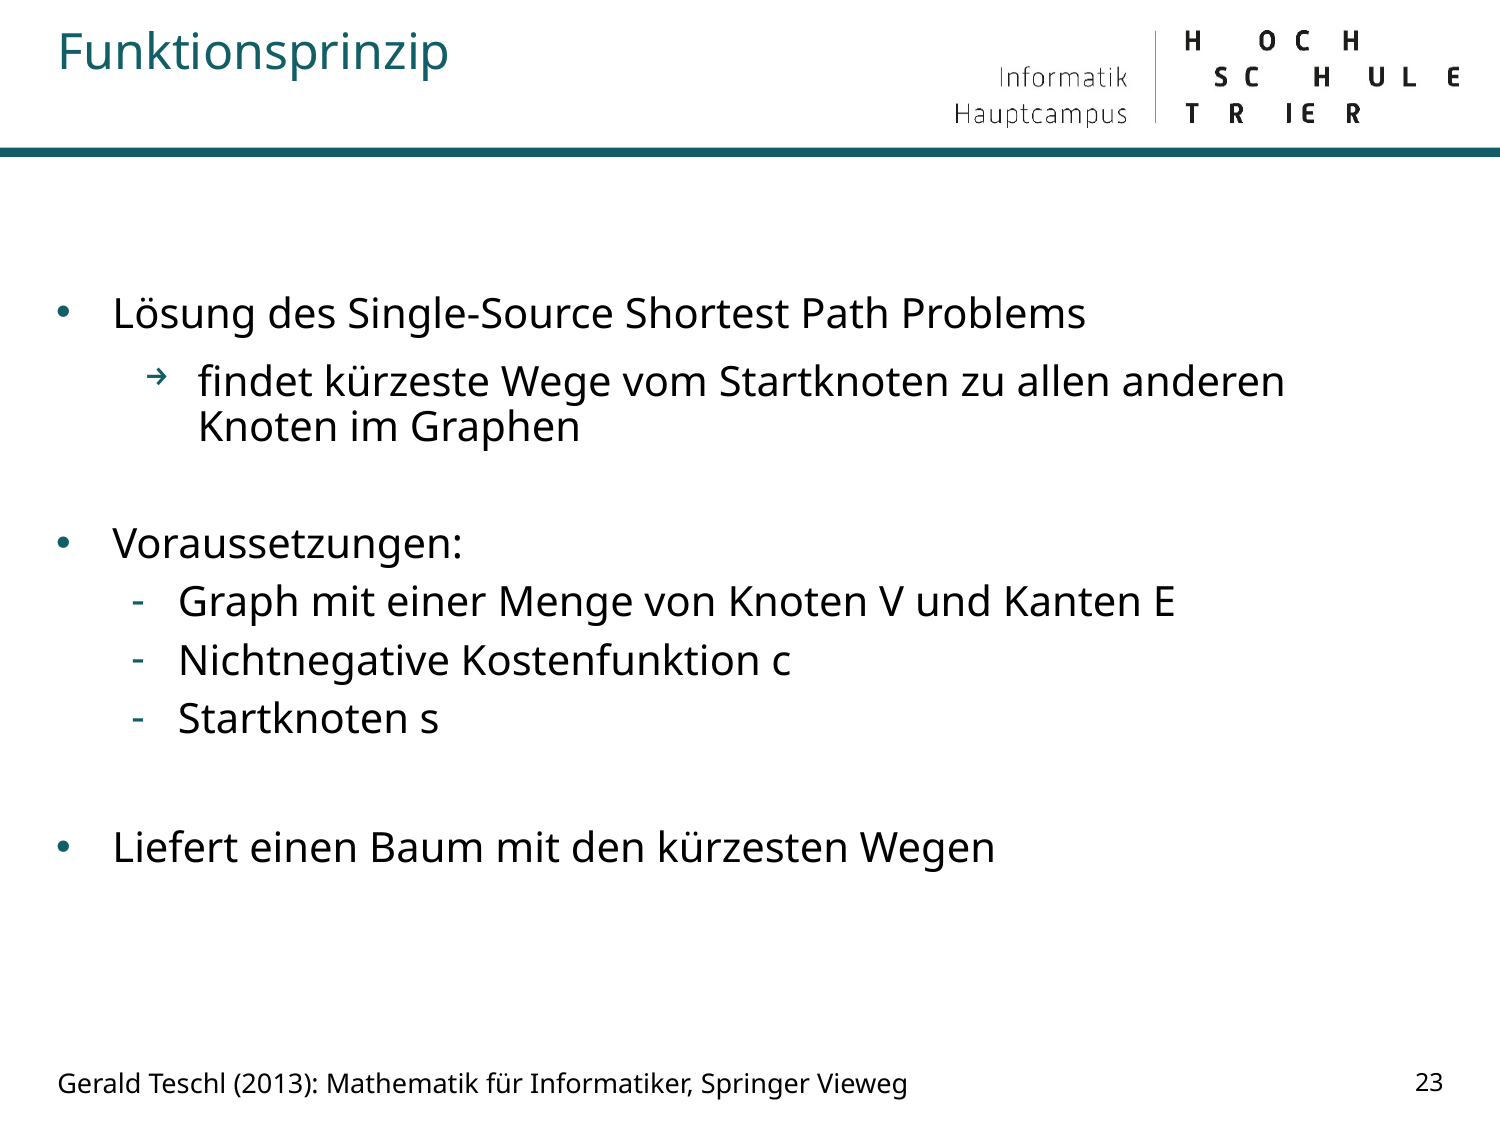

Funktionsprinzip
# Lösung des Single-Source Shortest Path Problems
findet kürzeste Wege vom Startknoten zu allen anderen 	Knoten im Graphen
Voraussetzungen:
Graph mit einer Menge von Knoten V und Kanten E
Nichtnegative Kostenfunktion c
Startknoten s
Liefert einen Baum mit den kürzesten Wegen
Gerald Teschl (2013): Mathematik für Informatiker, Springer Vieweg